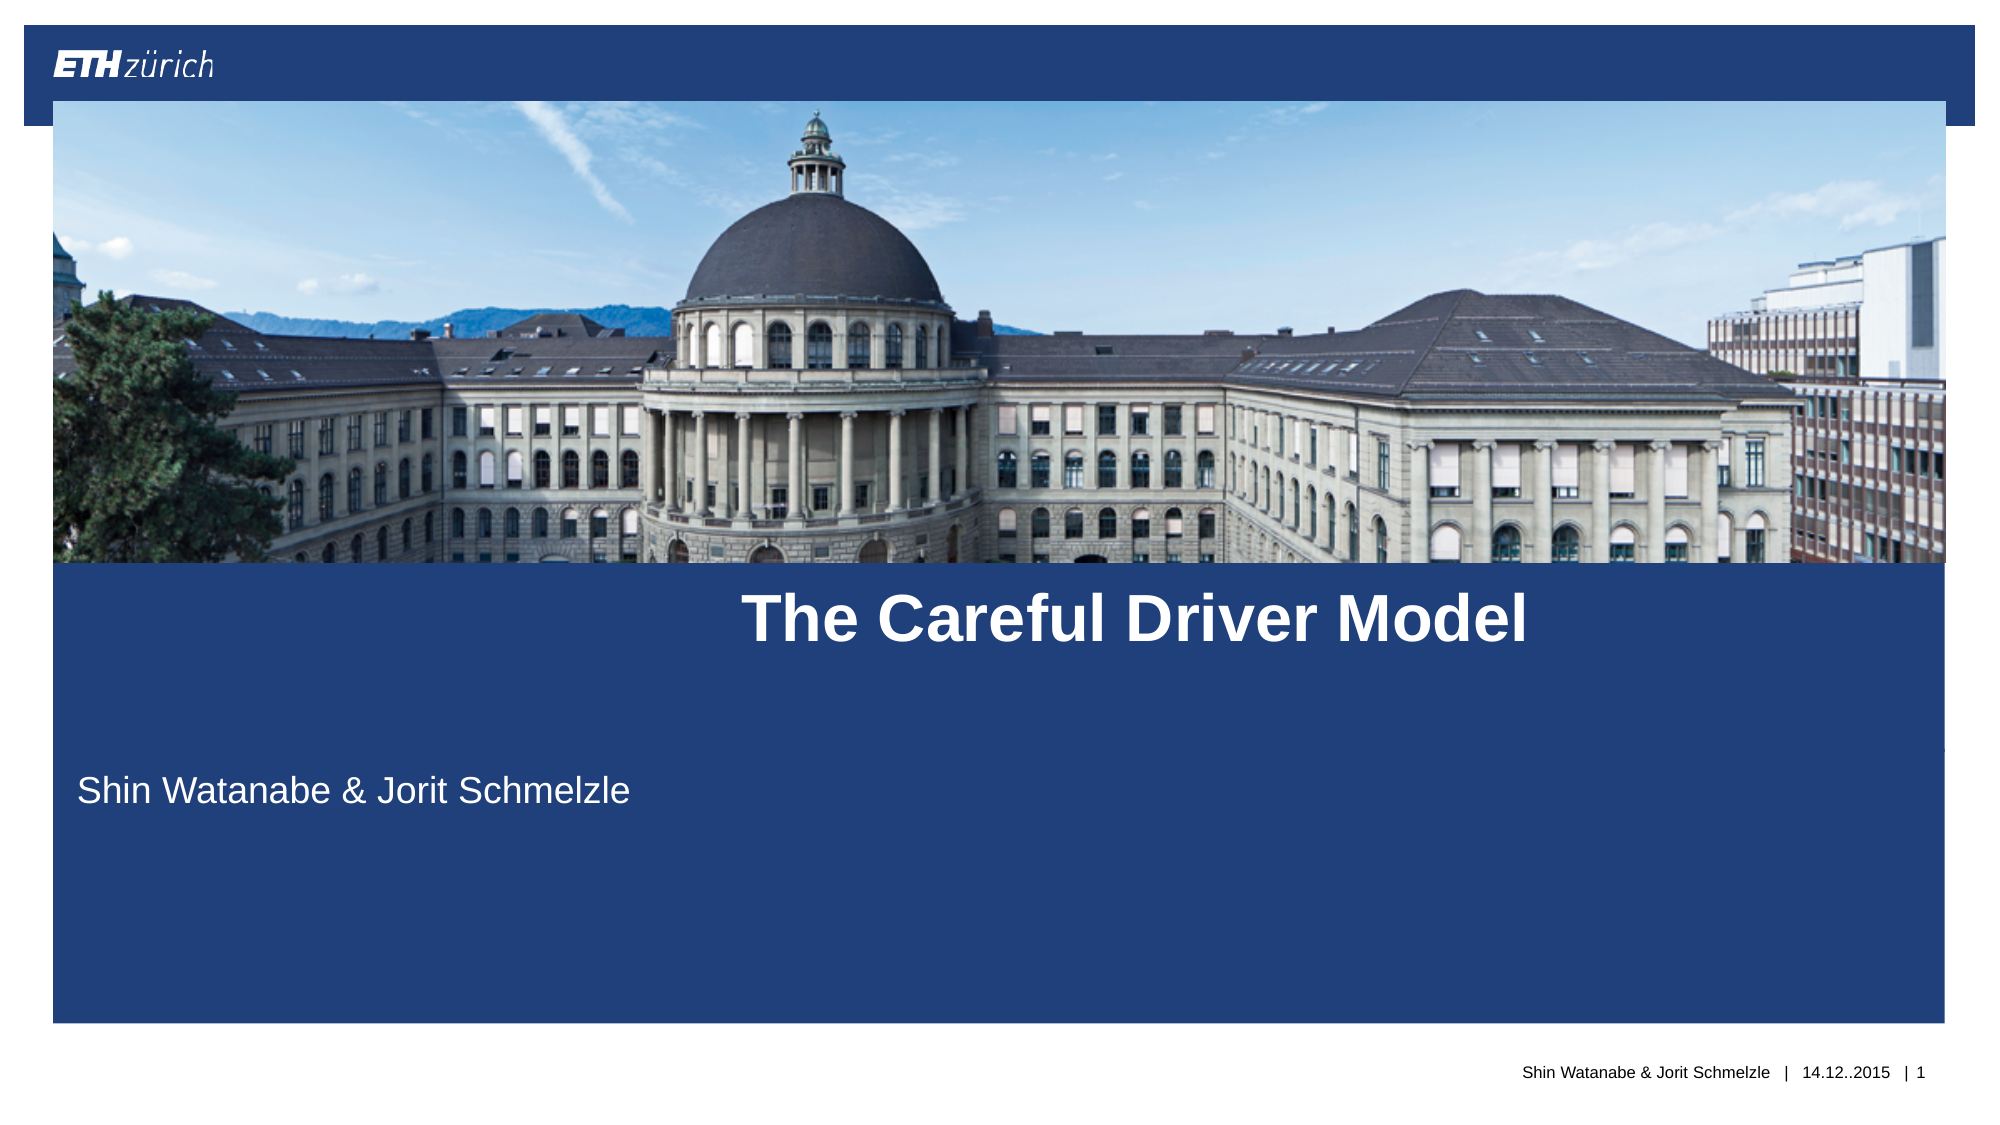

# The Careful Driver Model
Shin Watanabe & Jorit Schmelzle
First name Surname (edit via “View” > “Header & Footer”)
12.12.2014
1